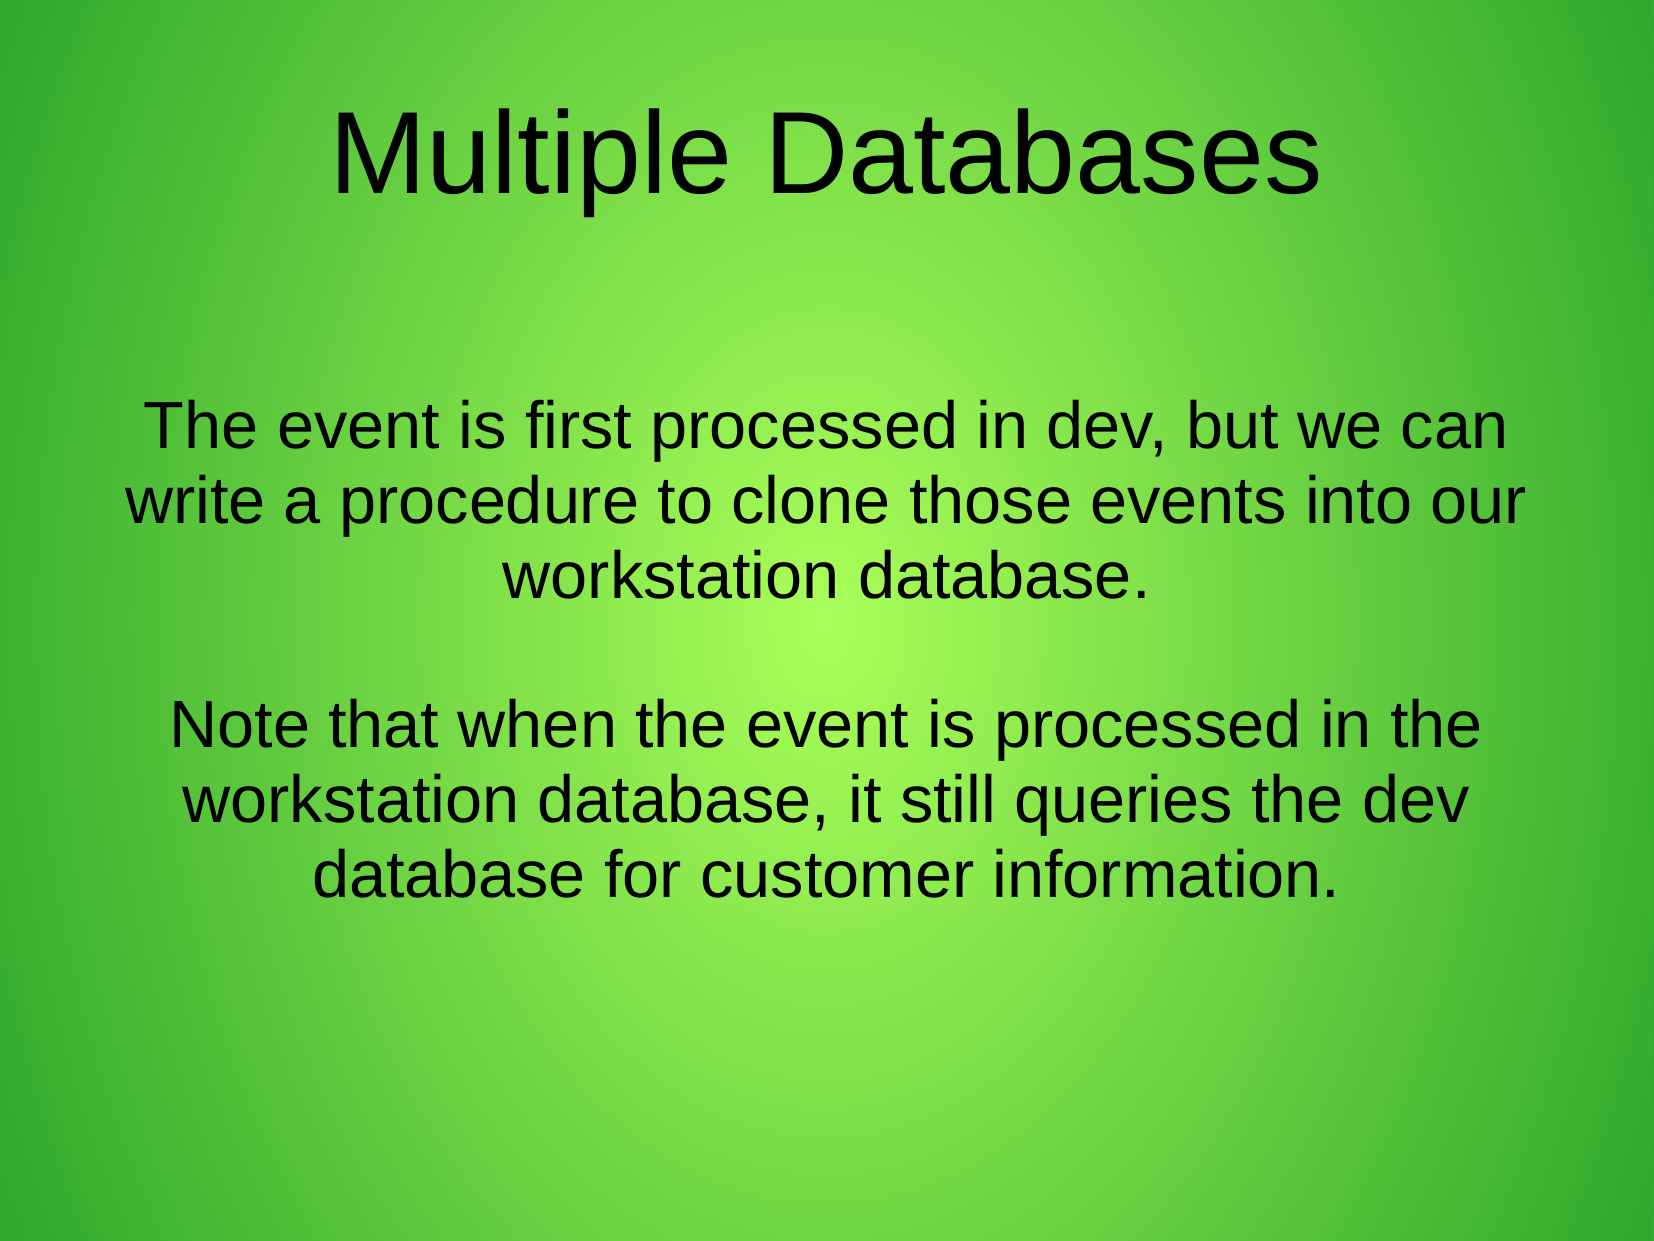

# Multiple Databases
The event is first processed in dev, but we can write a procedure to clone those events into our workstation database.
Note that when the event is processed in the workstation database, it still queries the dev database for customer information.